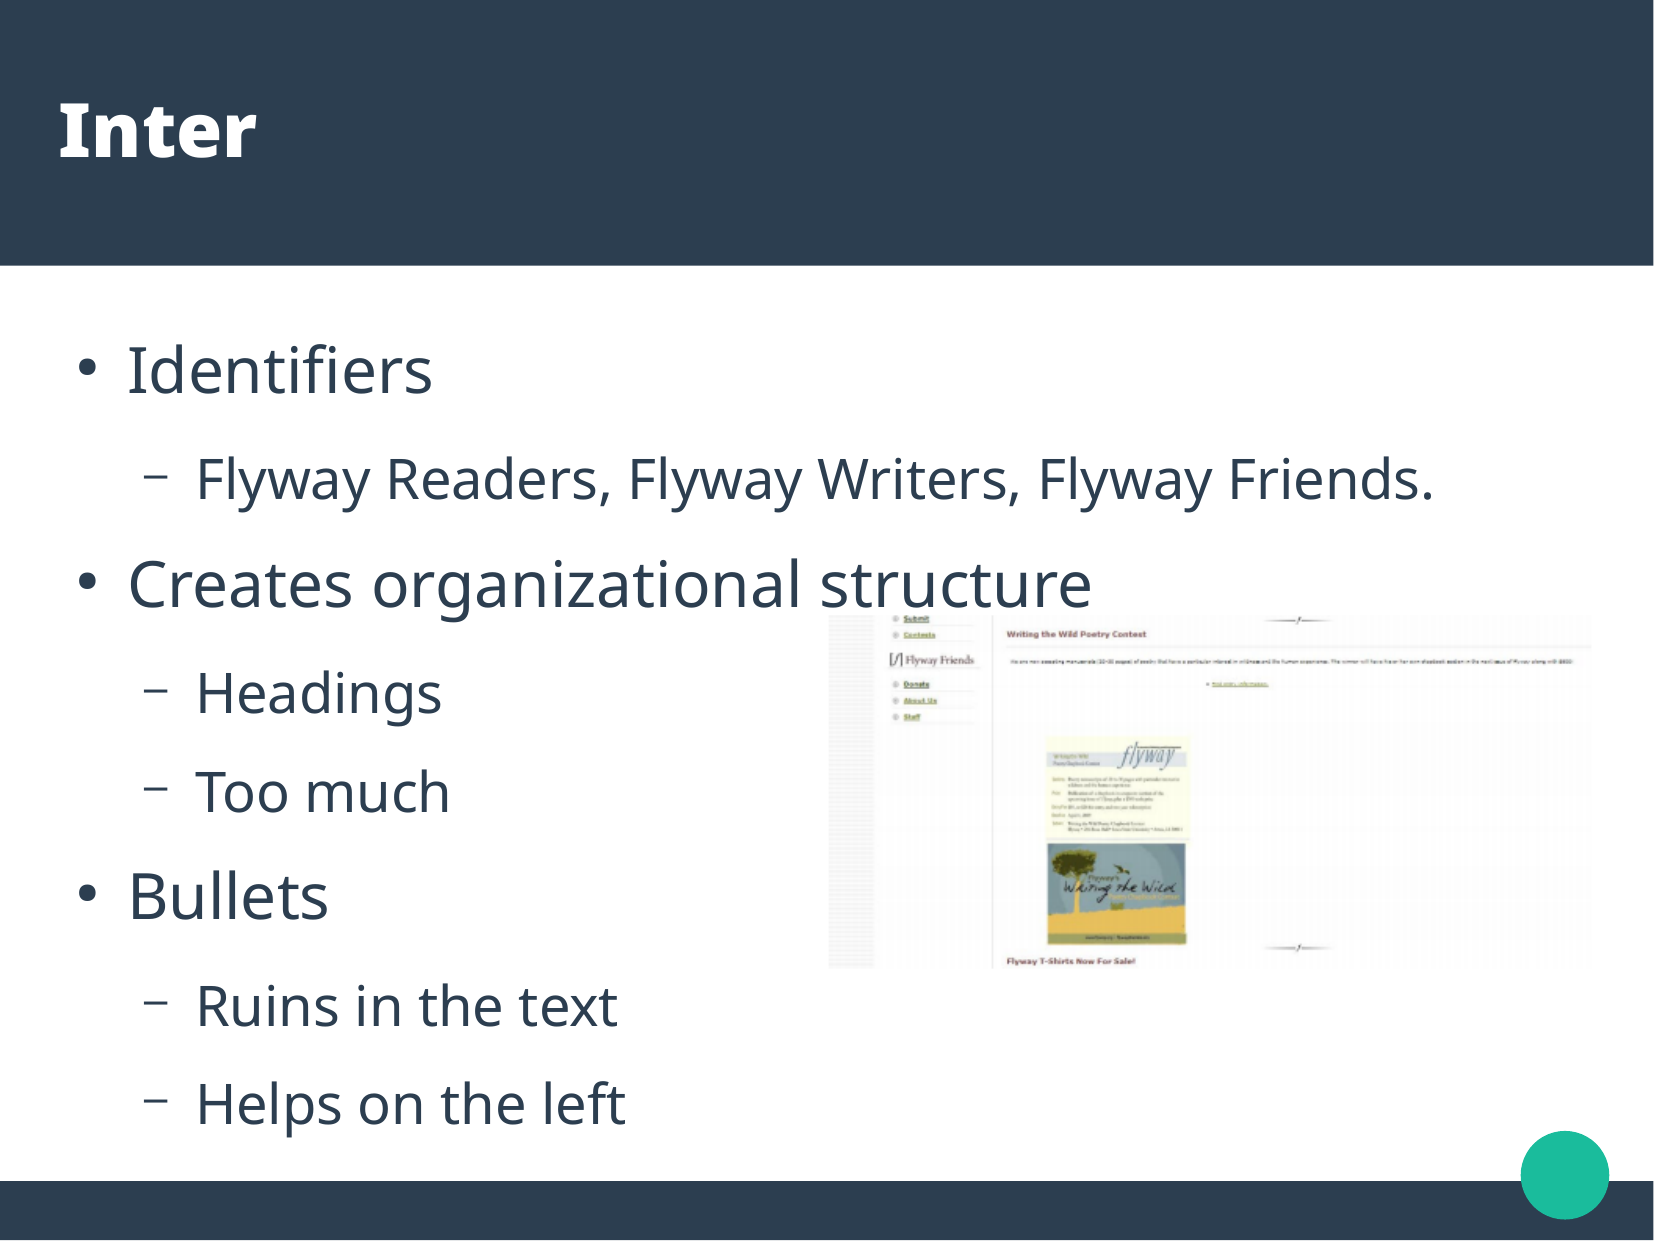

# Inter
Identifiers
Flyway Readers, Flyway Writers, Flyway Friends.
Creates organizational structure
Headings
Too much
Bullets
Ruins in the text
Helps on the left